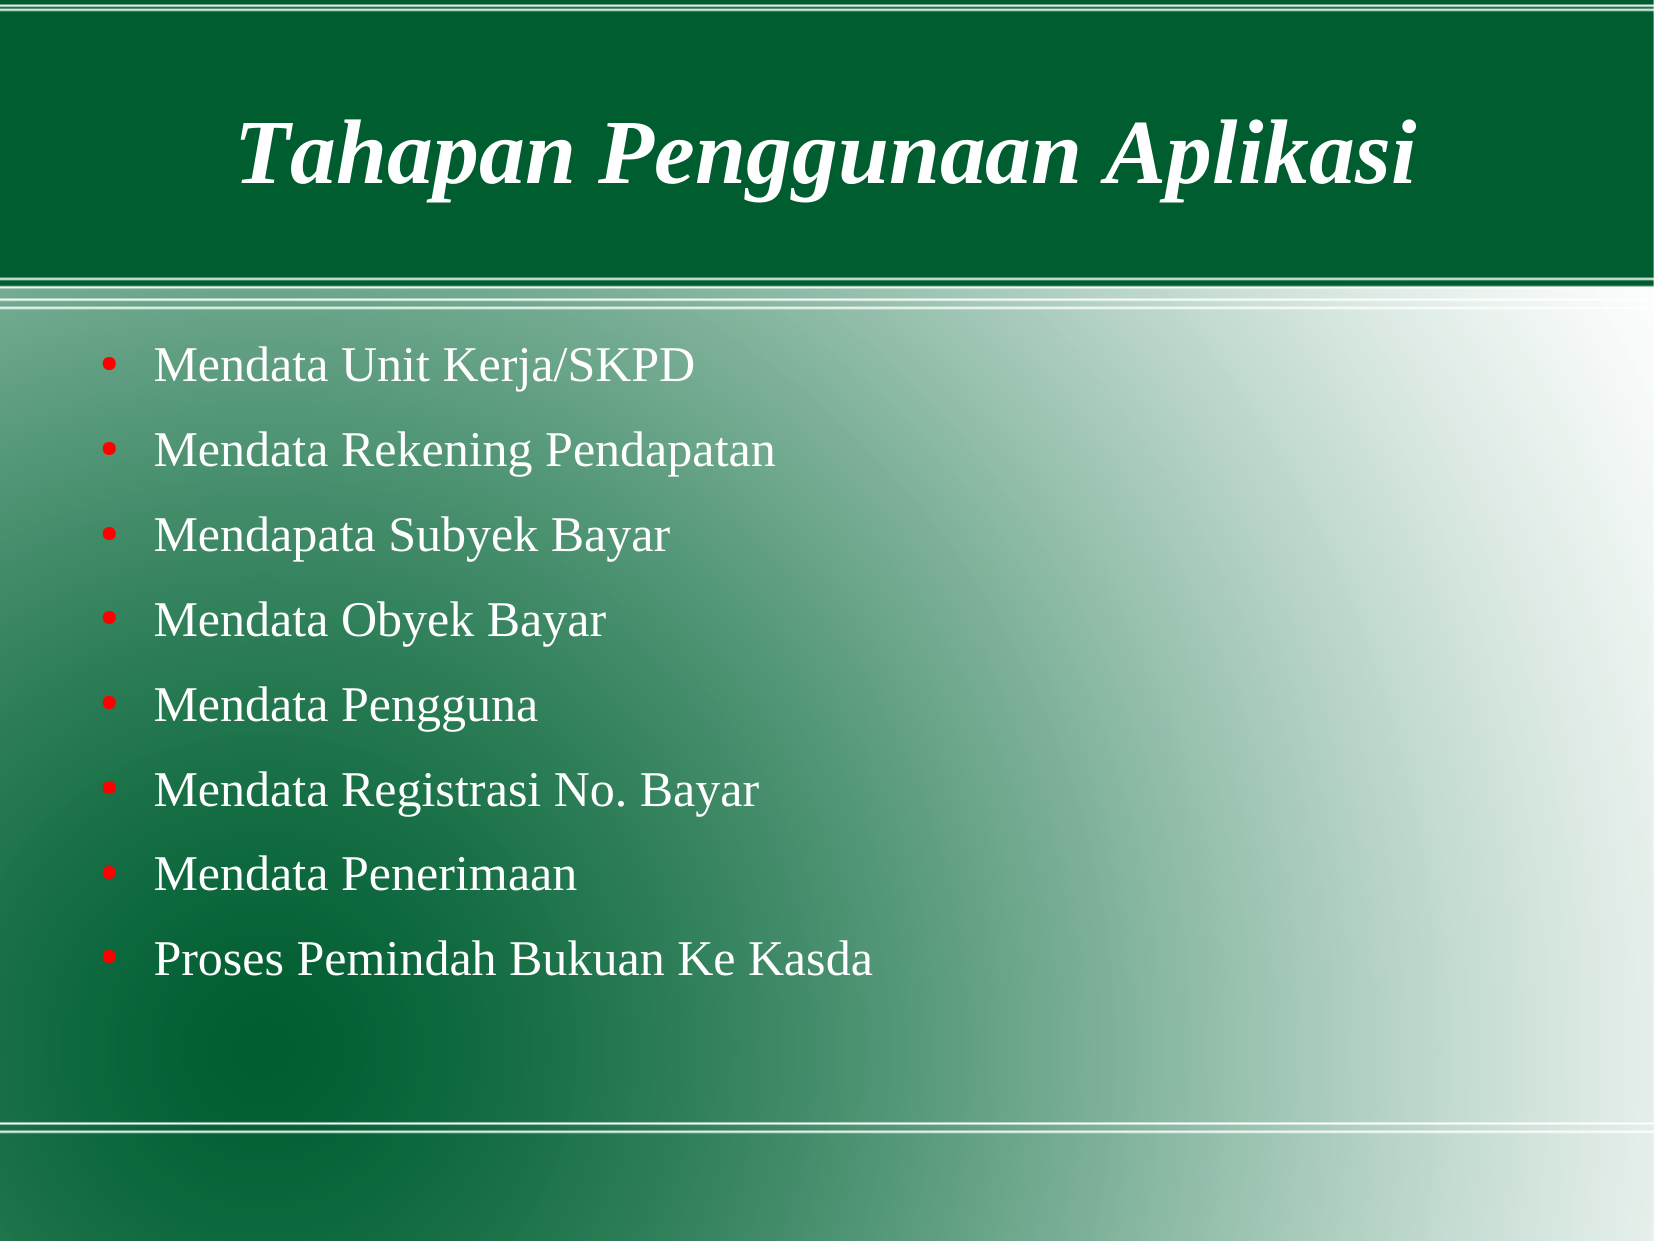

# Tahapan Penggunaan Aplikasi
Mendata Unit Kerja/SKPD
Mendata Rekening Pendapatan
Mendapata Subyek Bayar
Mendata Obyek Bayar
Mendata Pengguna
Mendata Registrasi No. Bayar
Mendata Penerimaan
Proses Pemindah Bukuan Ke Kasda